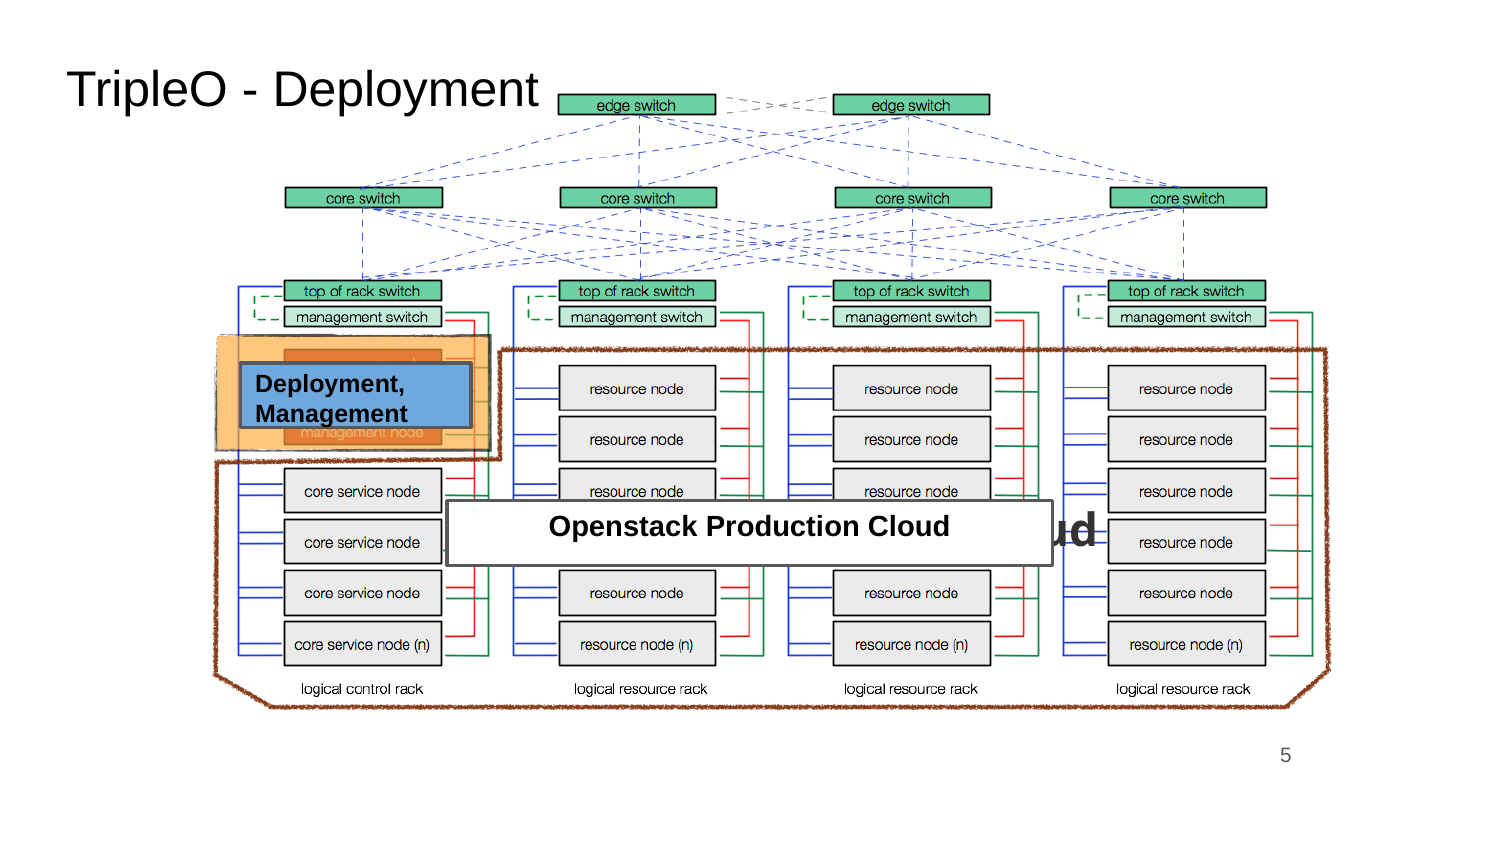

# TripleO - Deployment
Deployment & Management App
OpenStack Production Cloud
Deployment,
Management
Openstack Production Cloud